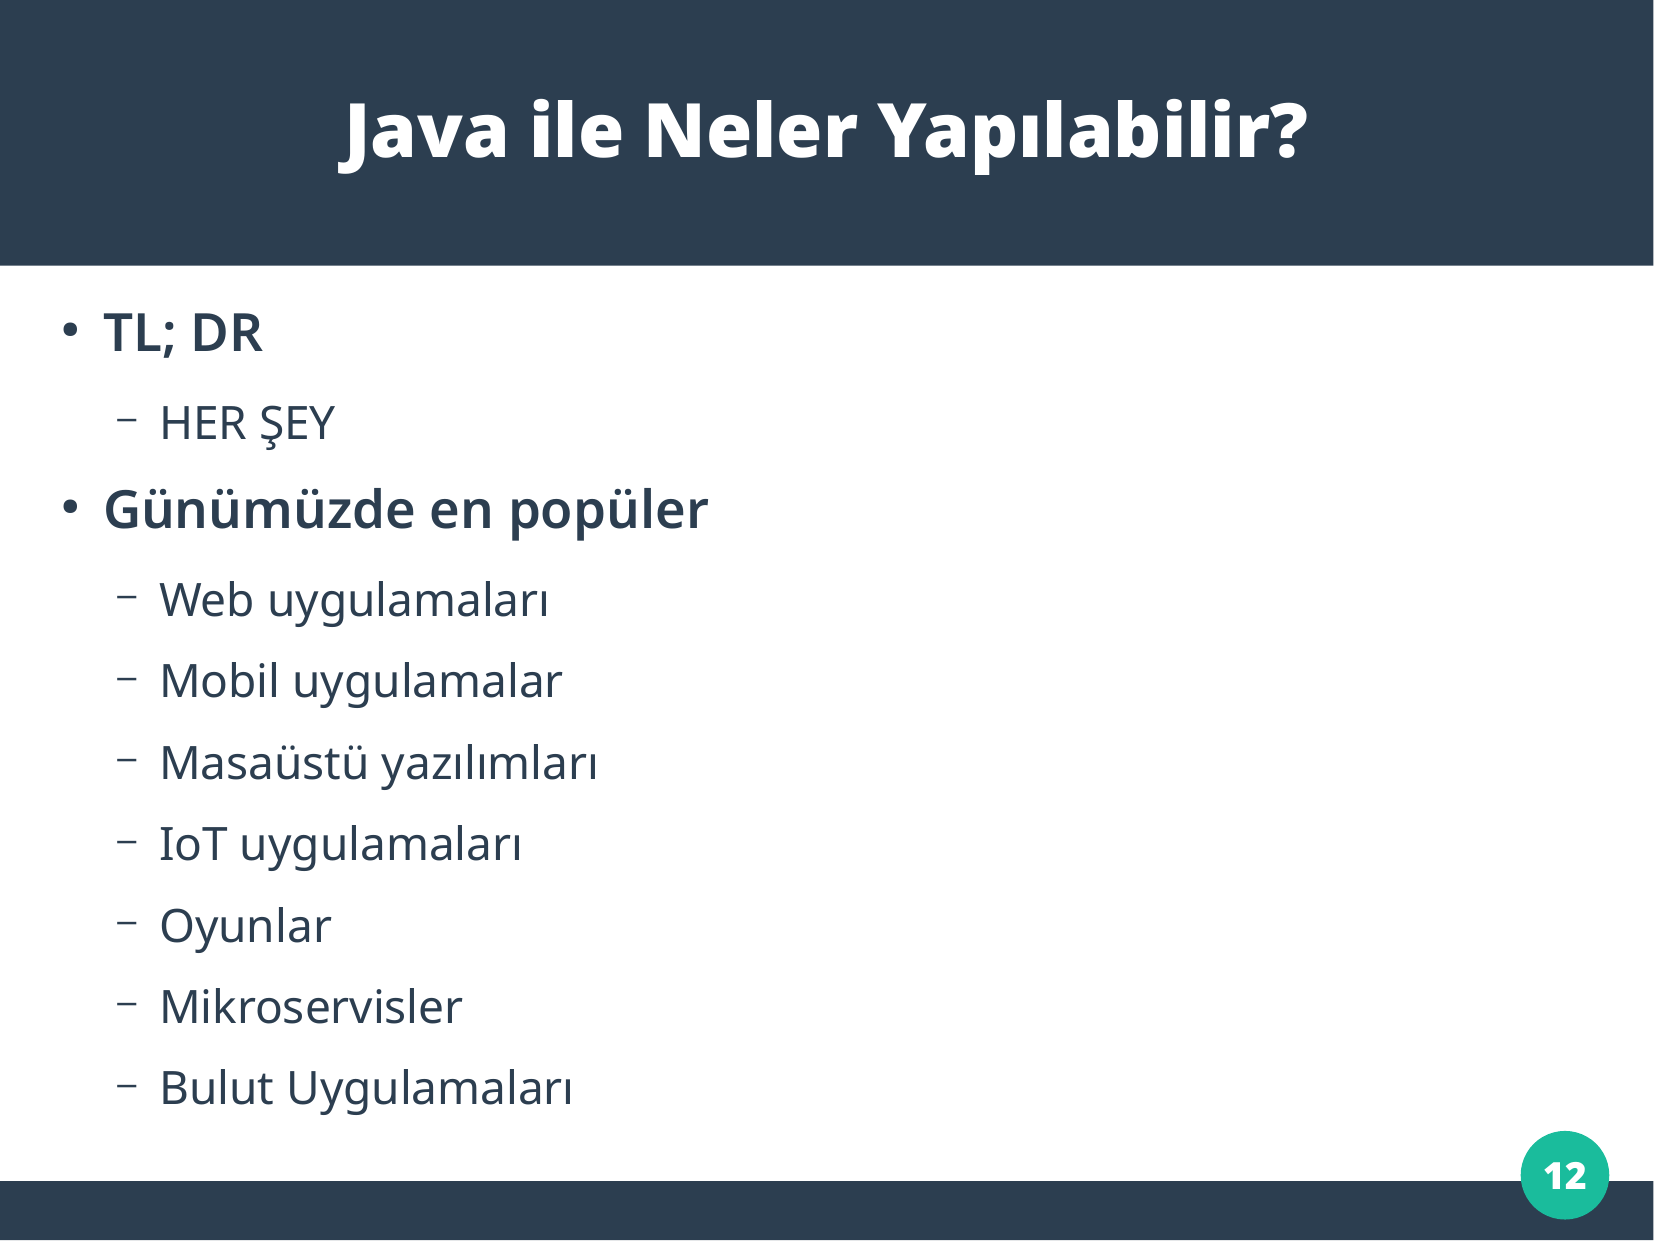

# Java ile Neler Yapılabilir?
TL; DR
HER ŞEY
Günümüzde en popüler
Web uygulamaları
Mobil uygulamalar
Masaüstü yazılımları
IoT uygulamaları
Oyunlar
Mikroservisler
Bulut Uygulamaları
12